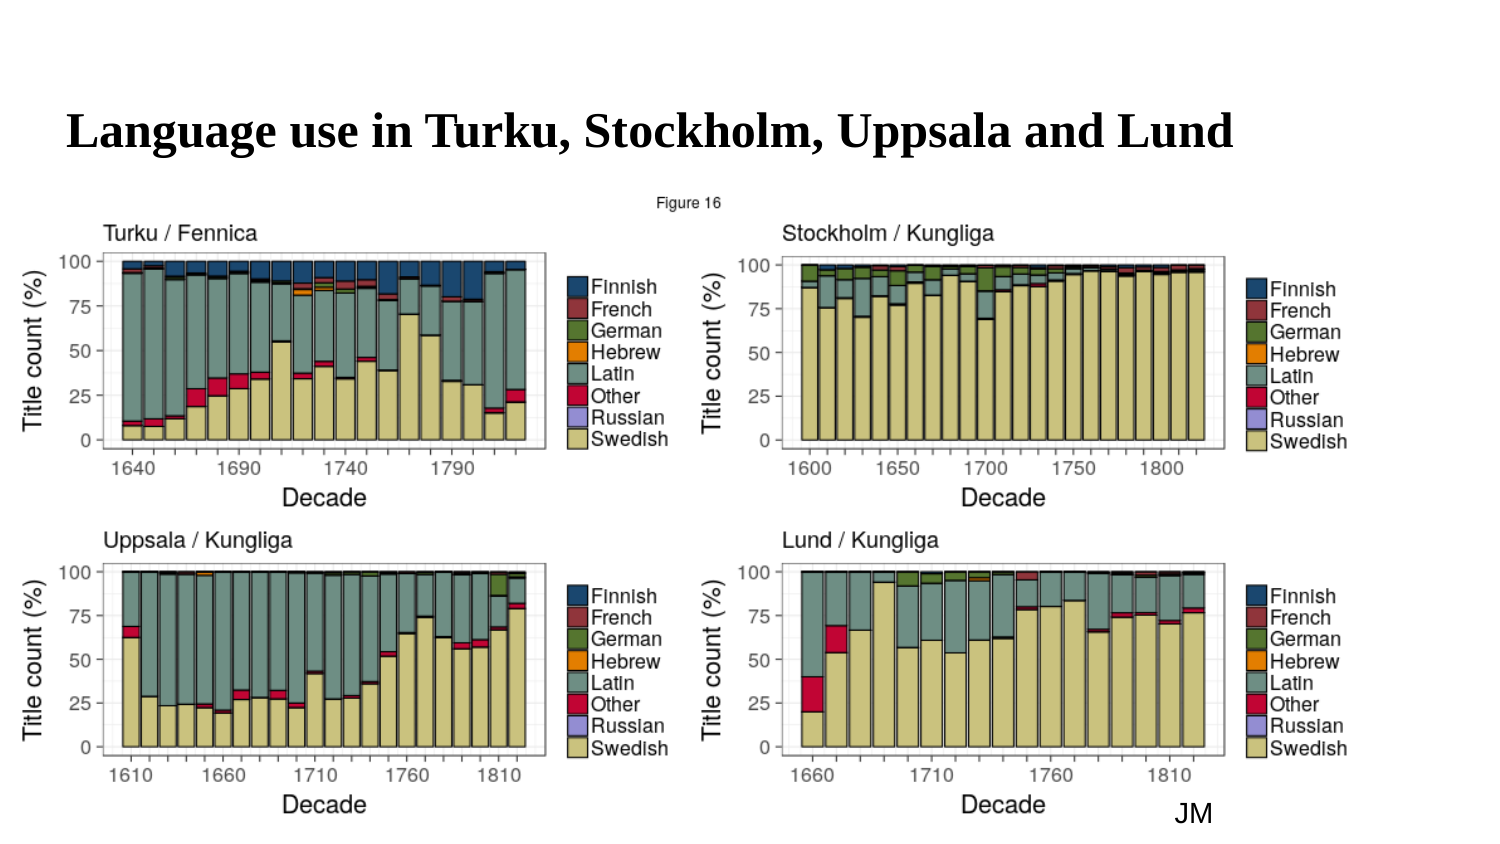

# Language use in Turku, Stockholm, Uppsala and Lund
JM